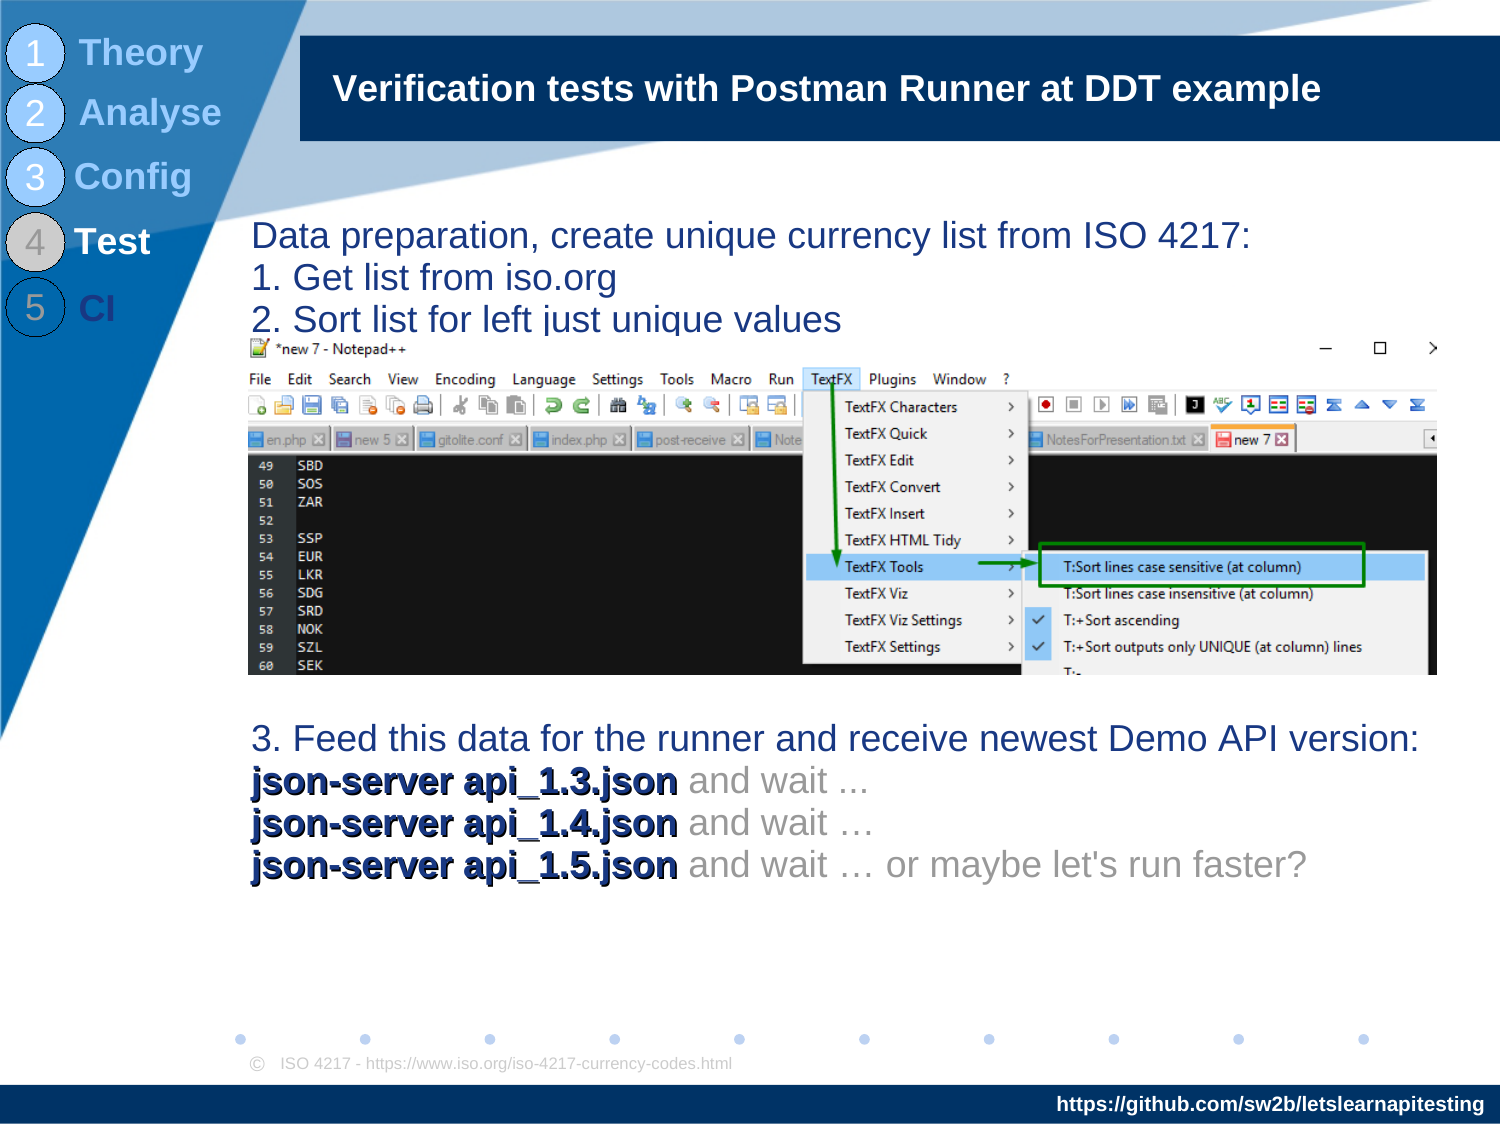

1
Theory
# Verification tests with Postman Runner at DDT example
2
Analyse
3
Config
Data preparation, create unique currency list from ISO 4217:
1. Get list from iso.org
2. Sort list for left just unique values
3. Feed this data for the runner and receive newest Demo API version:
json-server api_1.3.json and wait ...
json-server api_1.4.json and wait …
json-server api_1.5.json and wait … or maybe let's run faster?
4
Test
5
CI
©
ISO 4217 - https://www.iso.org/iso-4217-currency-codes.html